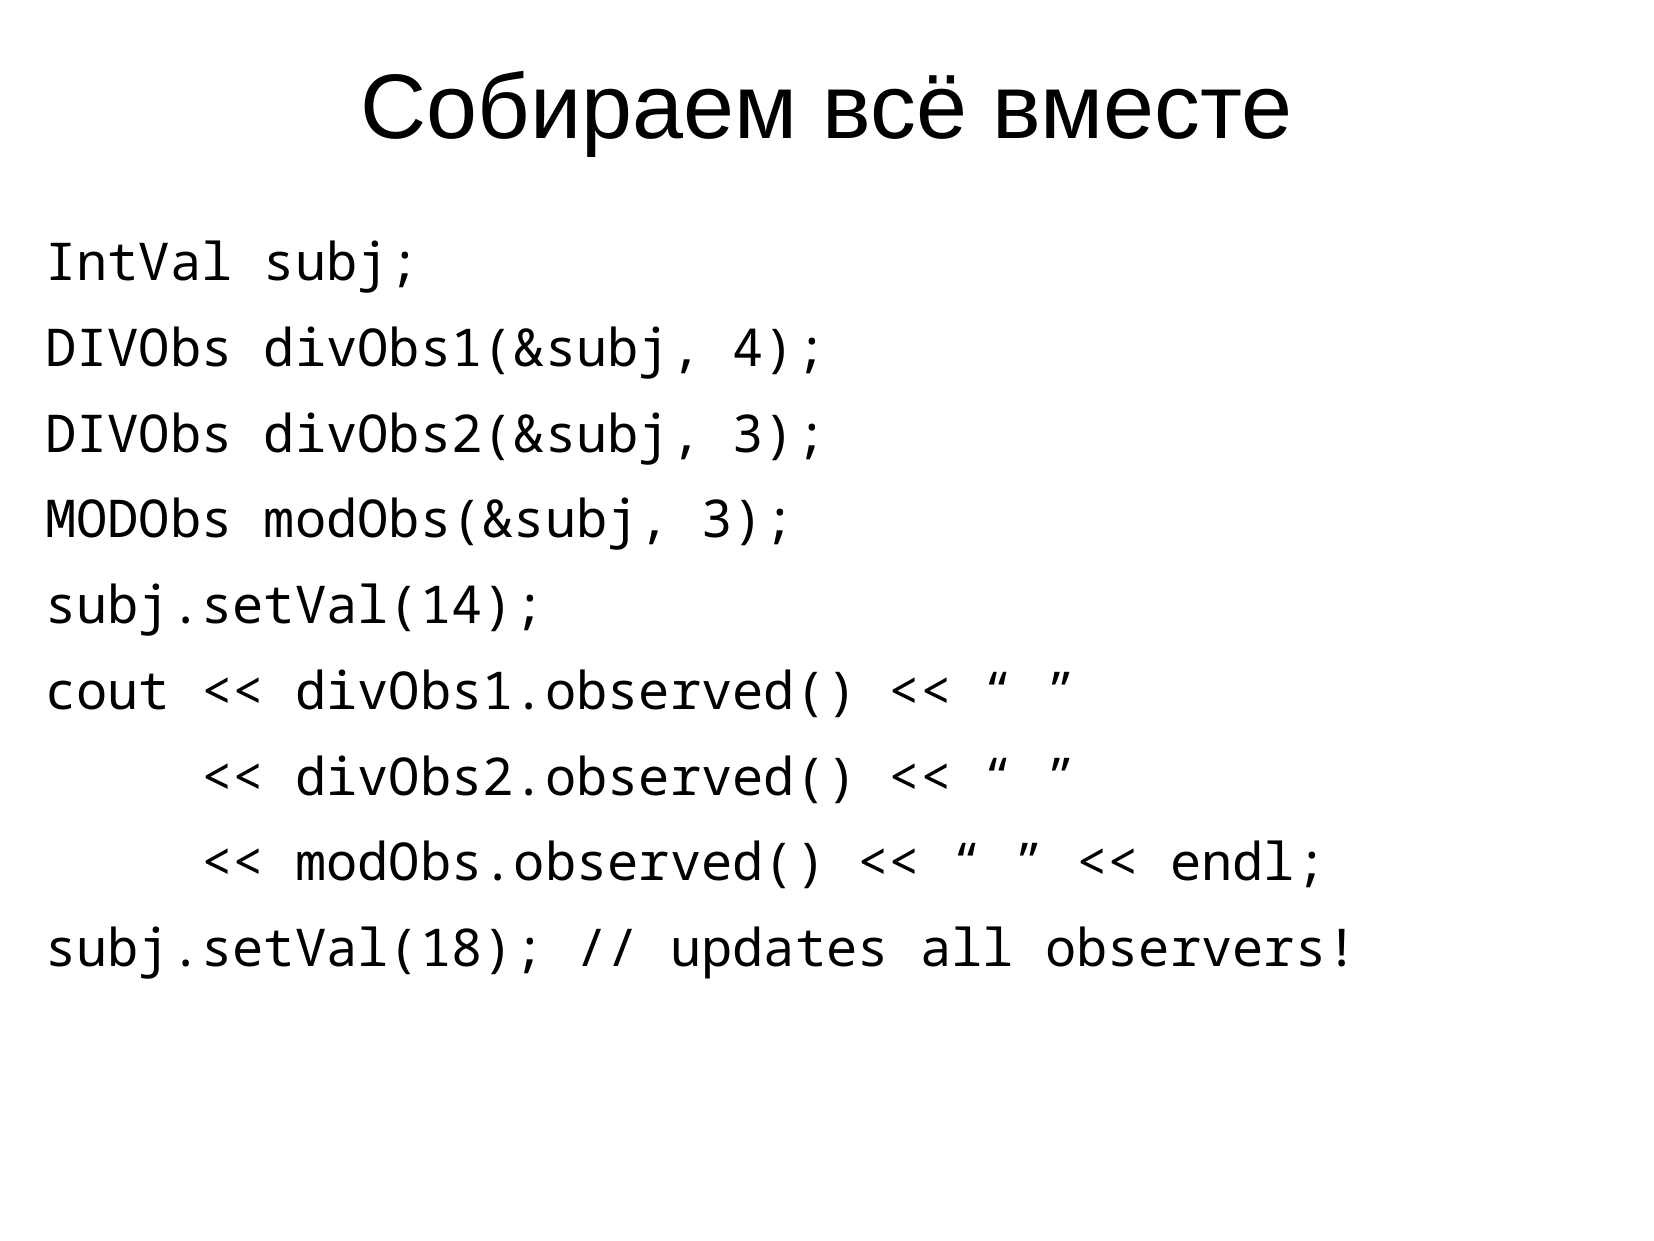

# Собираем всё вместе
IntVal subj;
DIVObs divObs1(&subj, 4);
DIVObs divObs2(&subj, 3);
MODObs modObs(&subj, 3);
subj.setVal(14);
cout << divObs1.observed() << “ ”
 << divObs2.observed() << “ ”
 << modObs.observed() << “ ” << endl;
subj.setVal(18); // updates all observers!